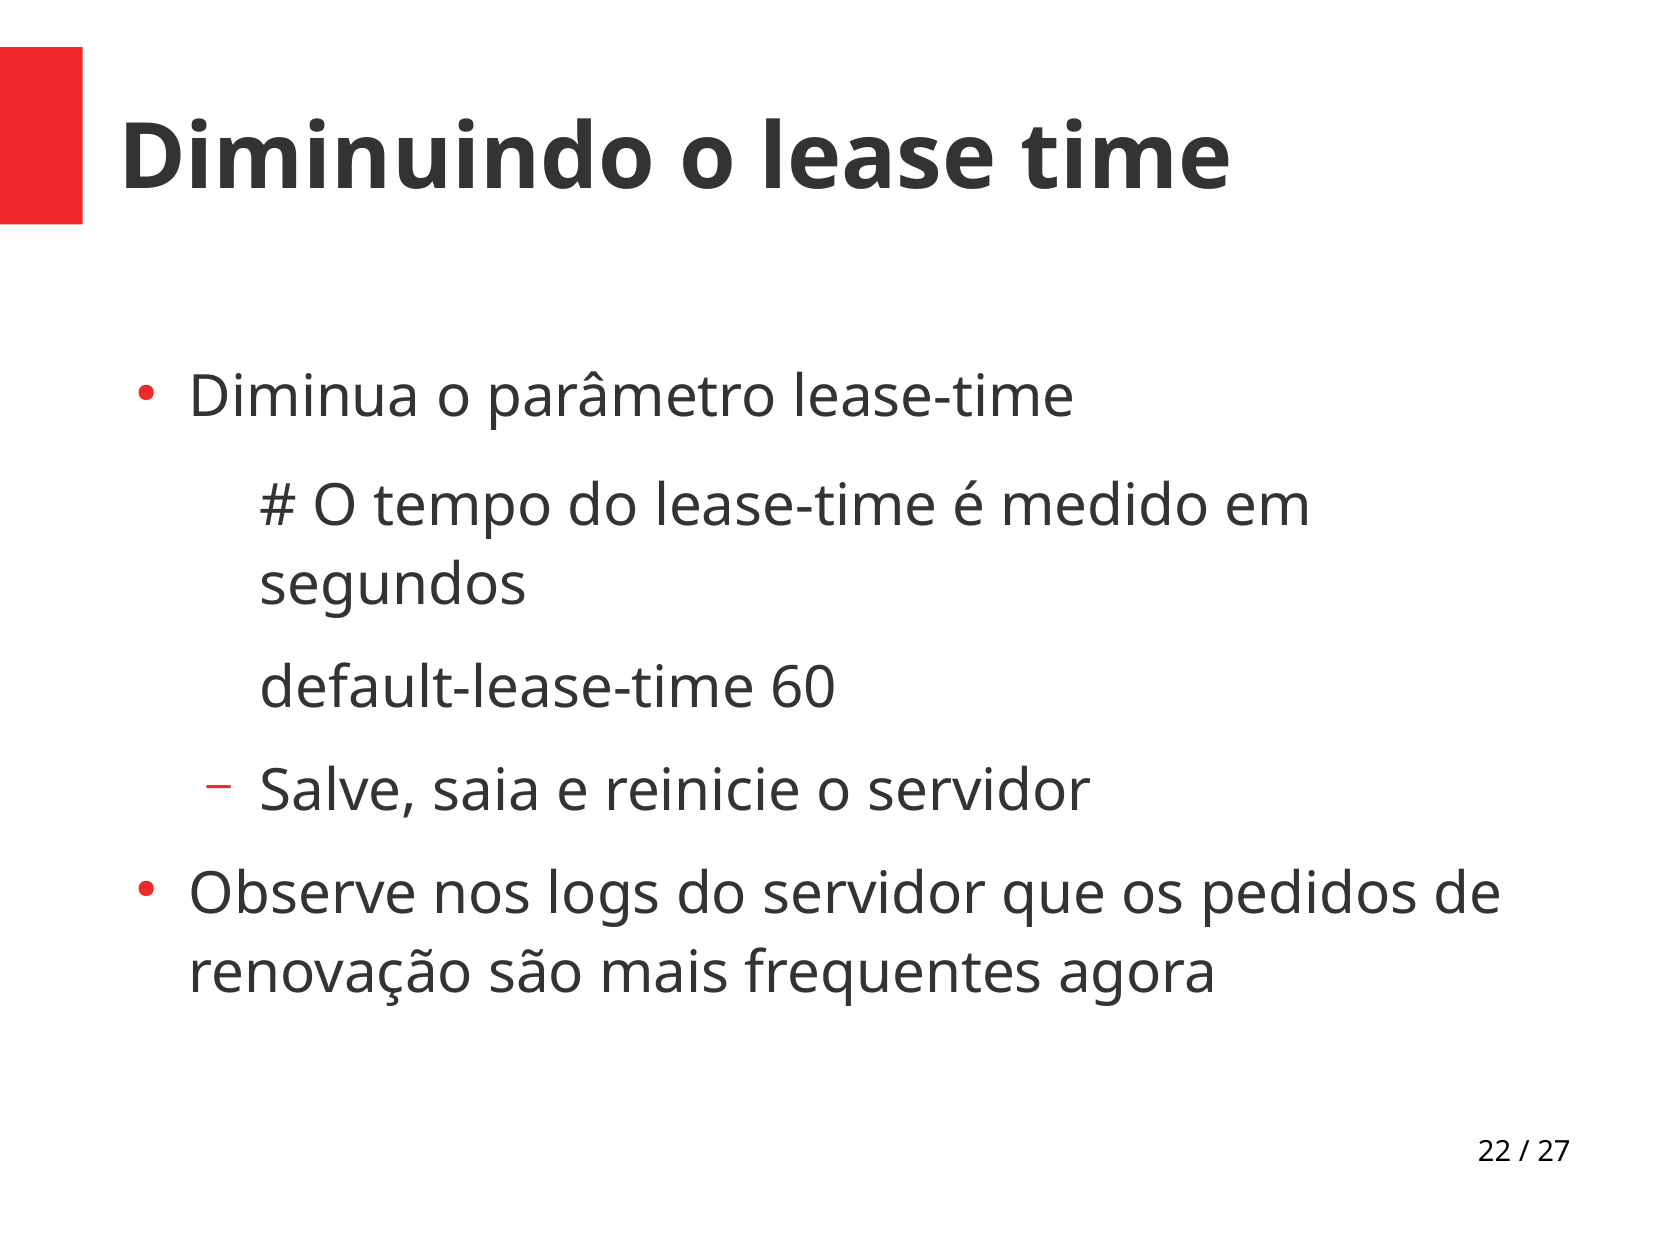

# Diminuindo o lease time
Diminua o parâmetro lease-time
# O tempo do lease-time é medido em segundos
default-lease-time 60
Salve, saia e reinicie o servidor
Observe nos logs do servidor que os pedidos de renovação são mais frequentes agora
22